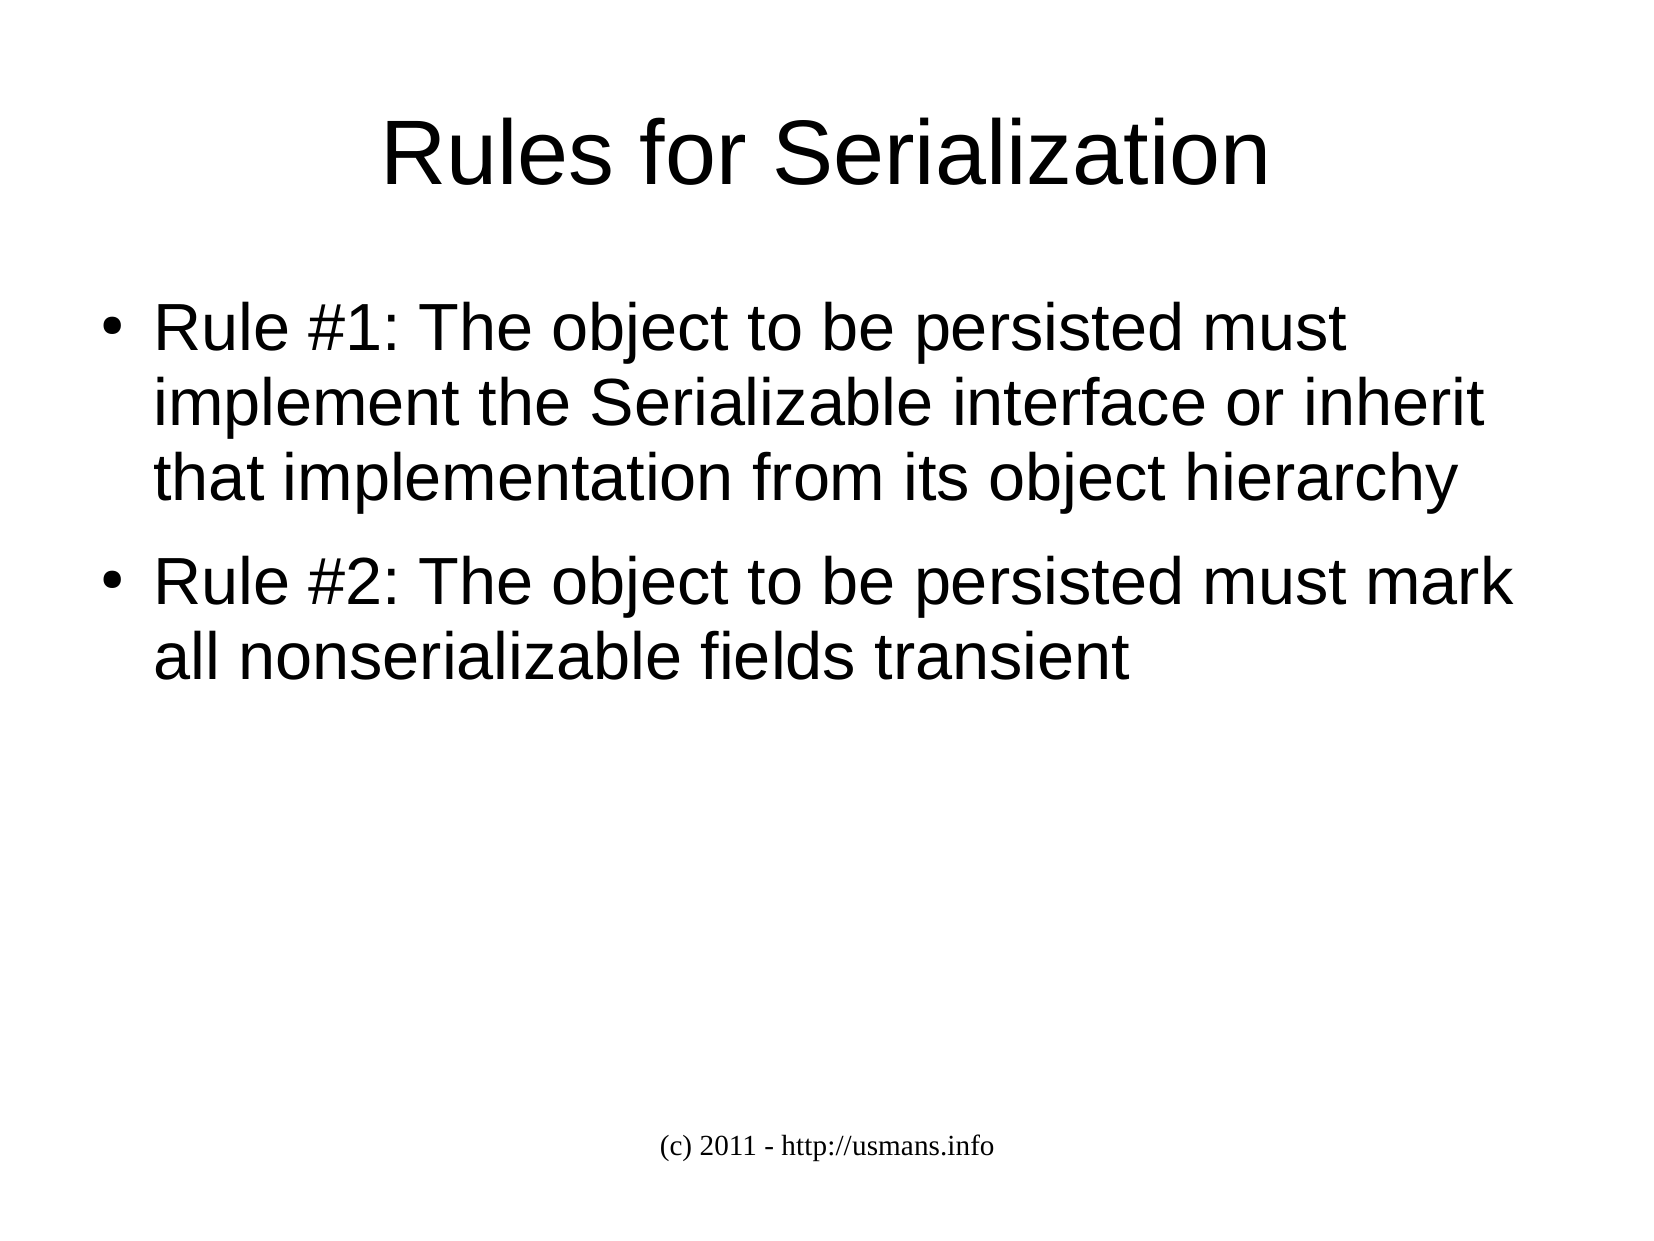

# Rules for Serialization
Rule #1: The object to be persisted must implement the Serializable interface or inherit that implementation from its object hierarchy
Rule #2: The object to be persisted must mark all nonserializable fields transient
(c) 2011 - http://usmans.info